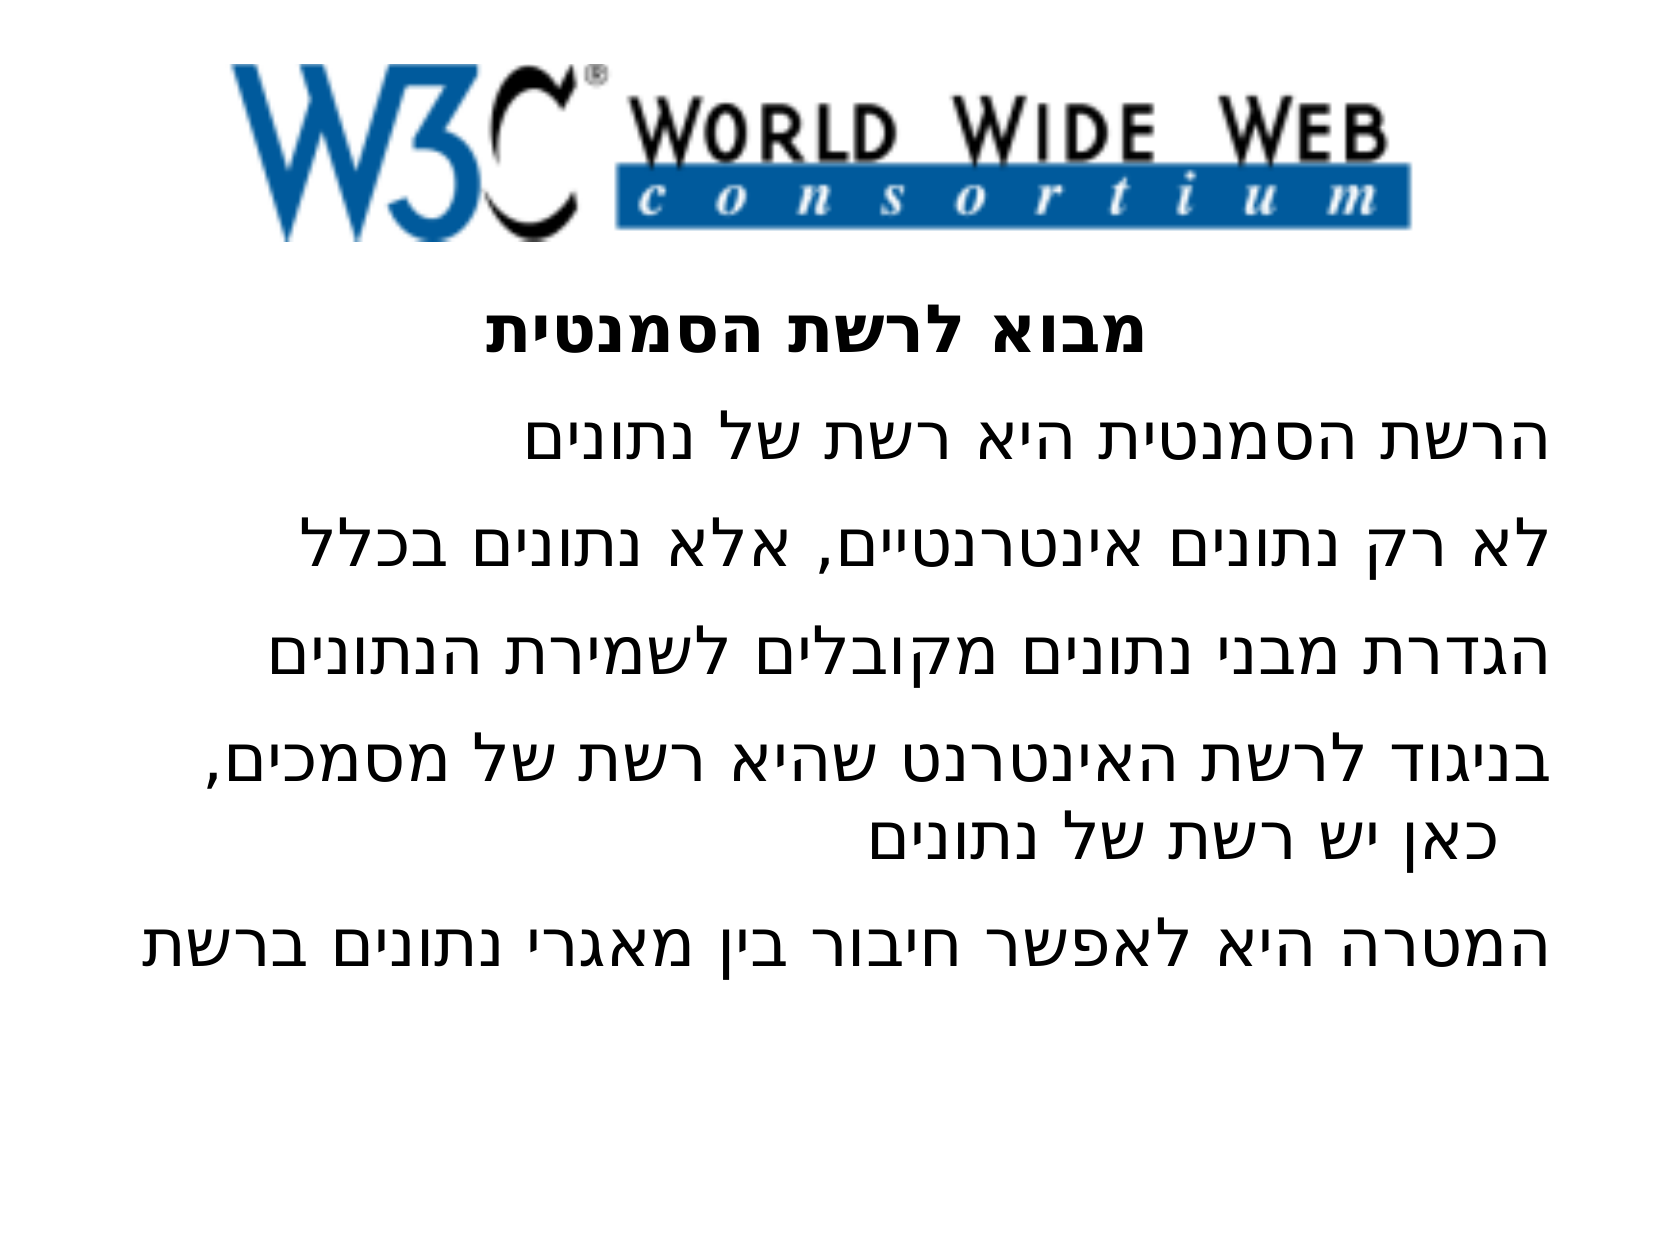

#
מבוא לרשת הסמנטית
הרשת הסמנטית היא רשת של נתונים
לא רק נתונים אינטרנטיים, אלא נתונים בכלל
הגדרת מבני נתונים מקובלים לשמירת הנתונים
בניגוד לרשת האינטרנט שהיא רשת של מסמכים, כאן יש רשת של נתונים
המטרה היא לאפשר חיבור בין מאגרי נתונים ברשת